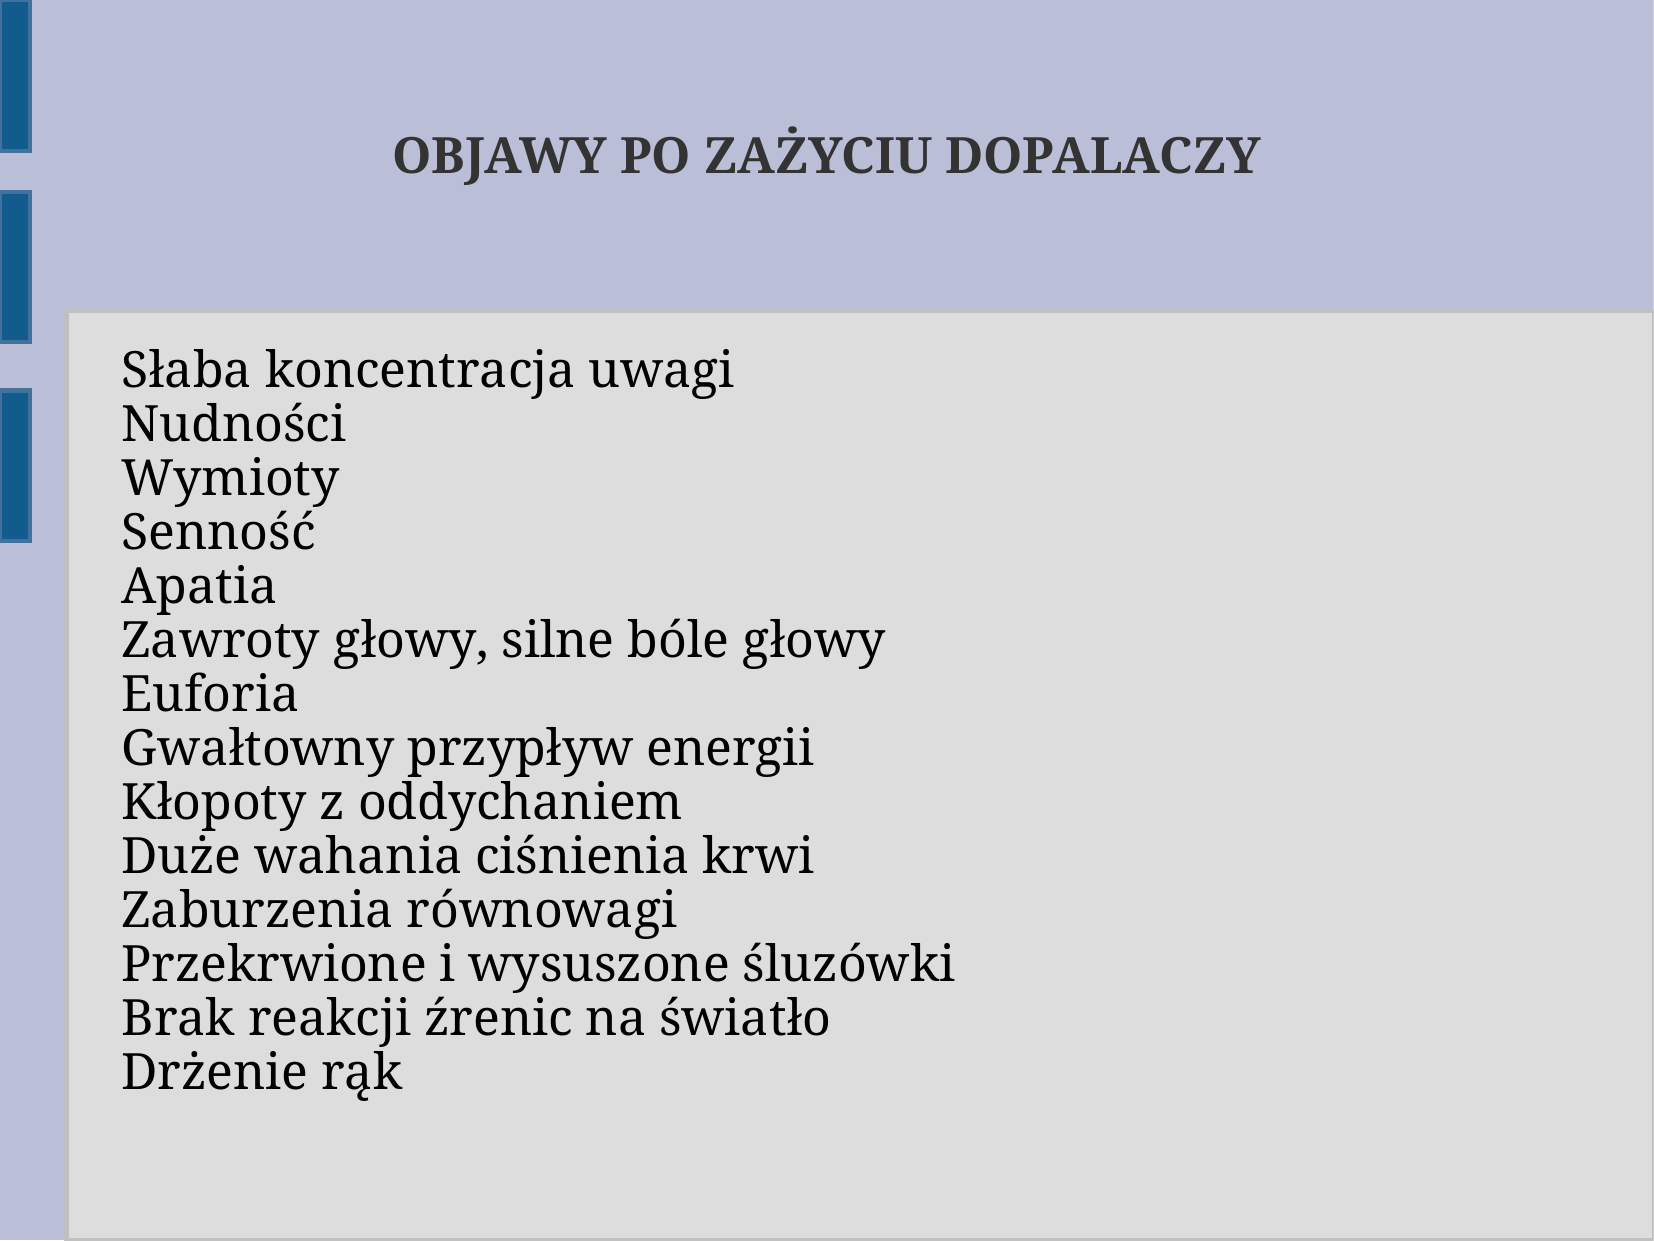

# OBJAWY PO ZAŻYCIU DOPALACZY
Słaba koncentracja uwagi
Nudności
Wymioty
Senność
Apatia
Zawroty głowy, silne bóle głowy
Euforia
Gwałtowny przypływ energii
Kłopoty z oddychaniem
Duże wahania ciśnienia krwi
Zaburzenia równowagi
Przekrwione i wysuszone śluzówki
Brak reakcji źrenic na światło
Drżenie rąk